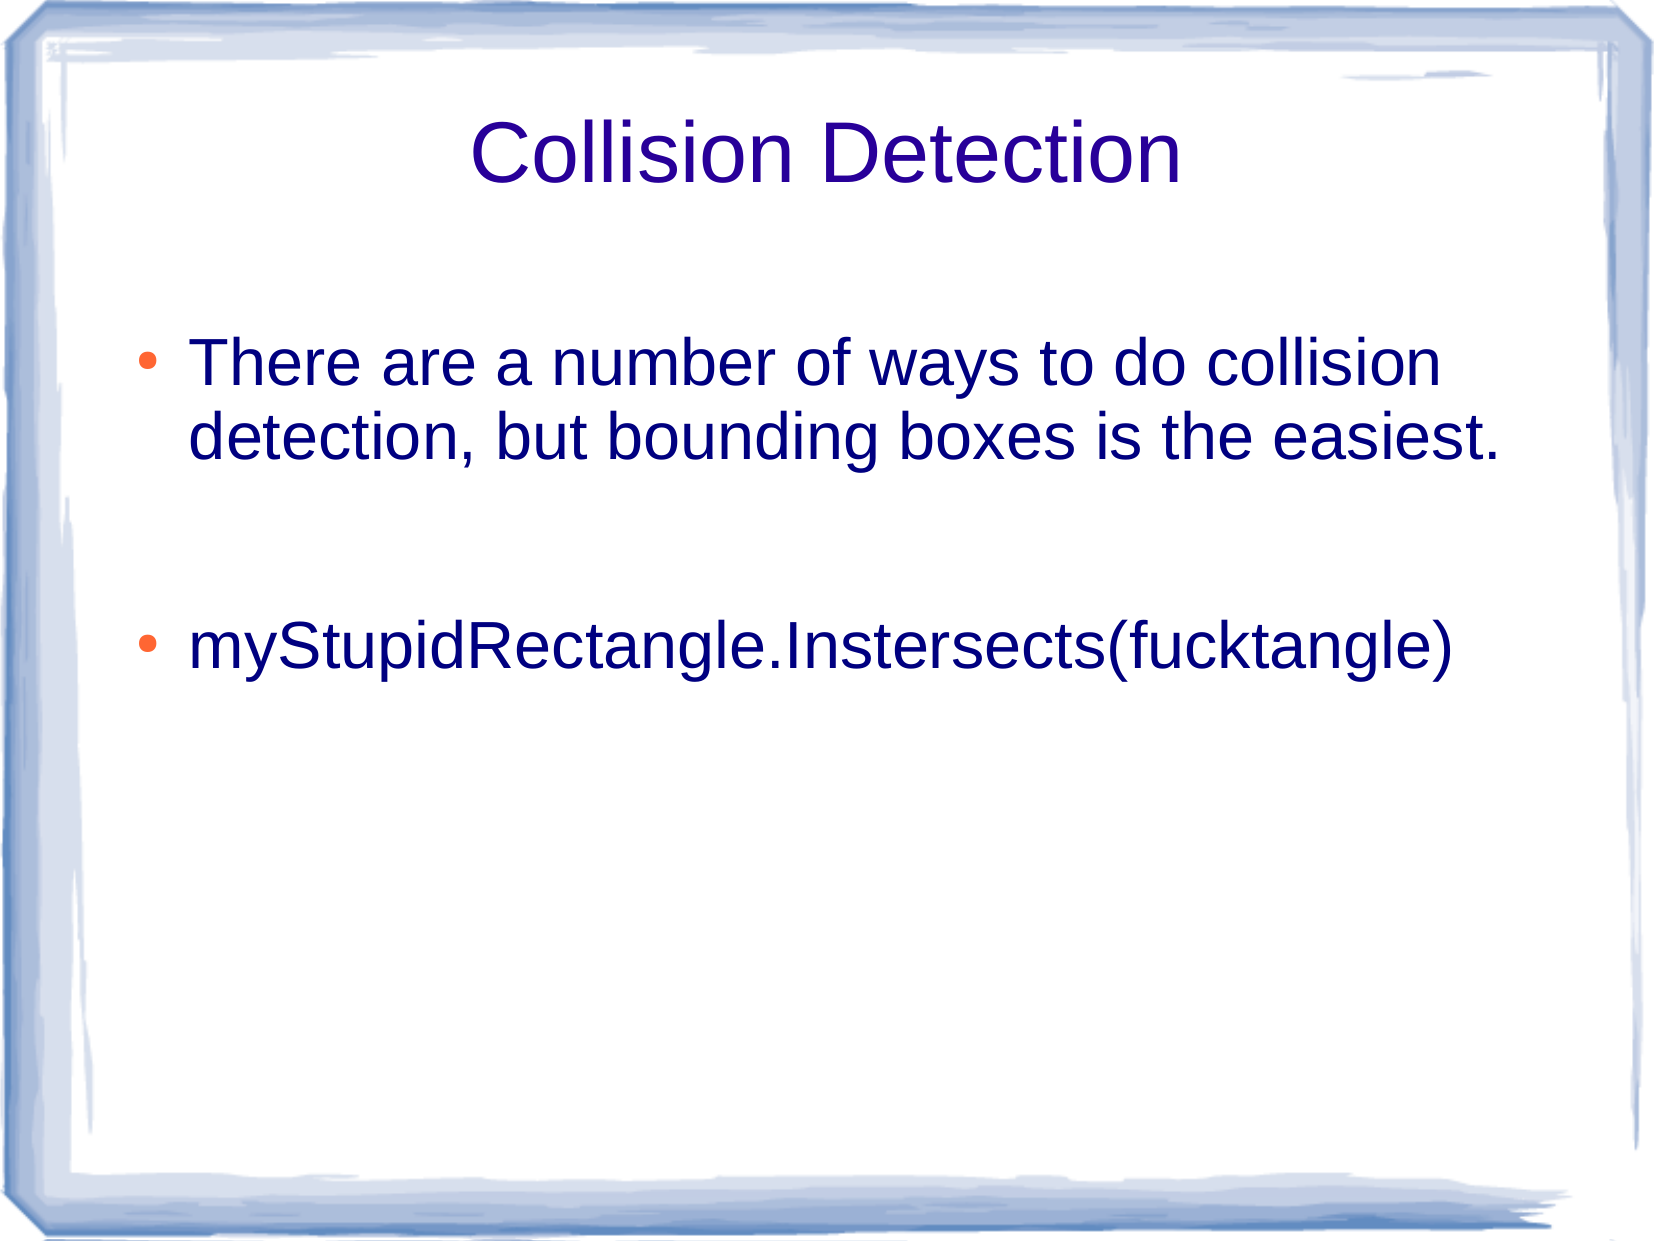

# Collision Detection
There are a number of ways to do collision detection, but bounding boxes is the easiest.
myStupidRectangle.Instersects(fucktangle)